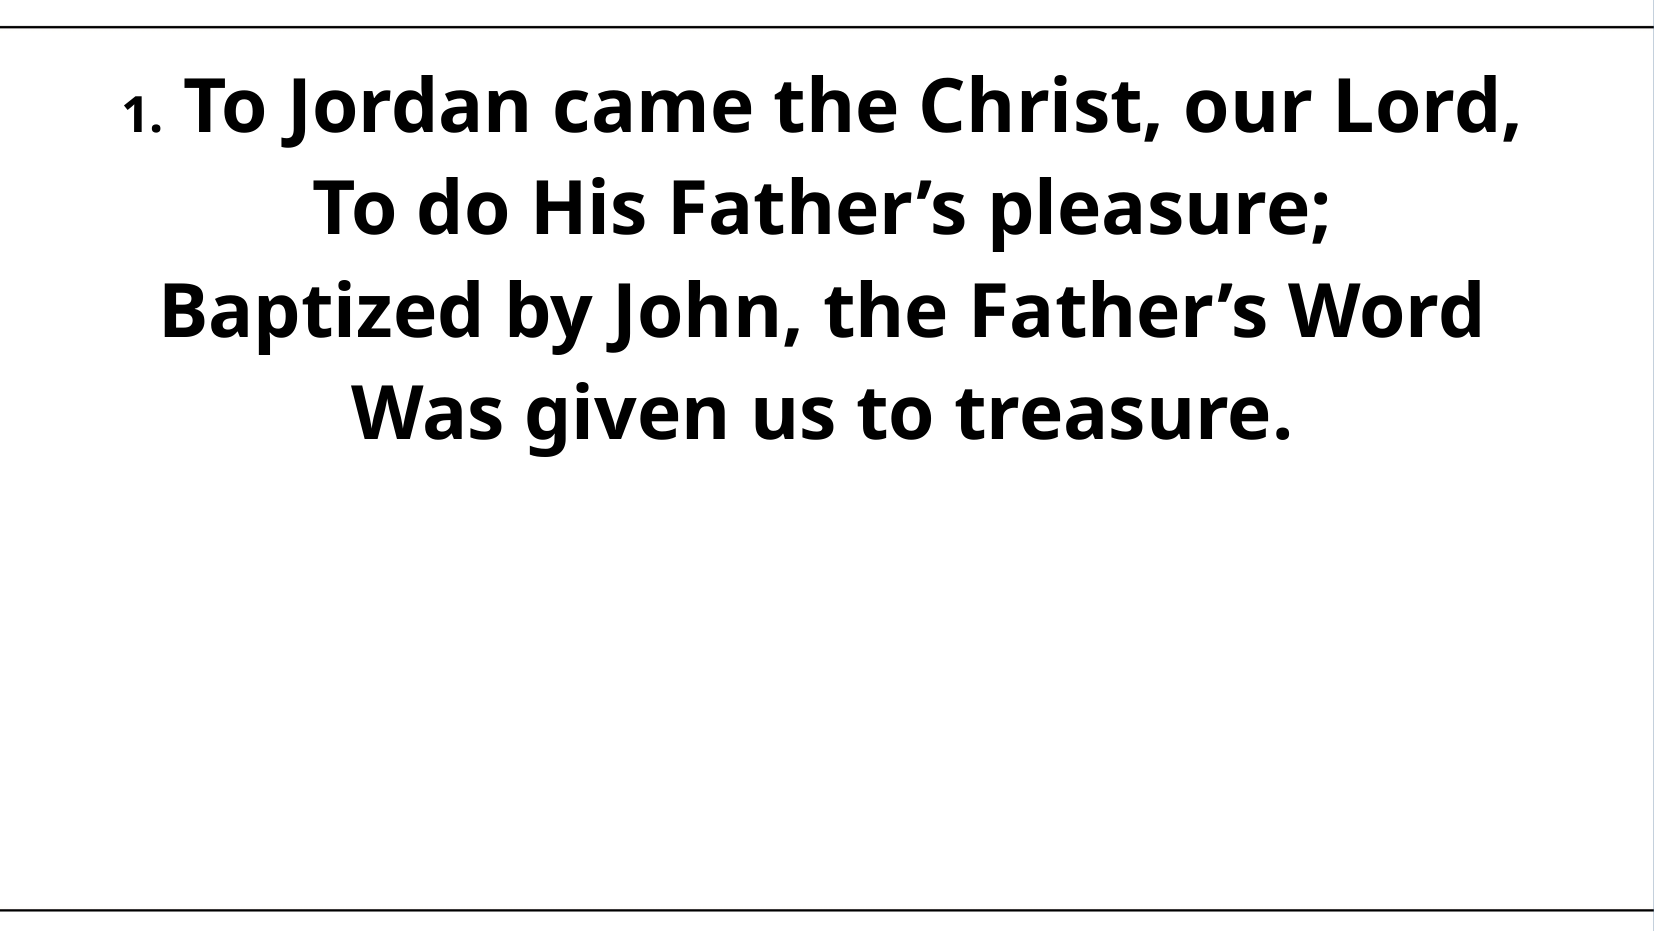

1. To Jordan came the Christ, our Lord,
To do His Father’s pleasure;
Baptized by John, the Father’s Word
Was given us to treasure.